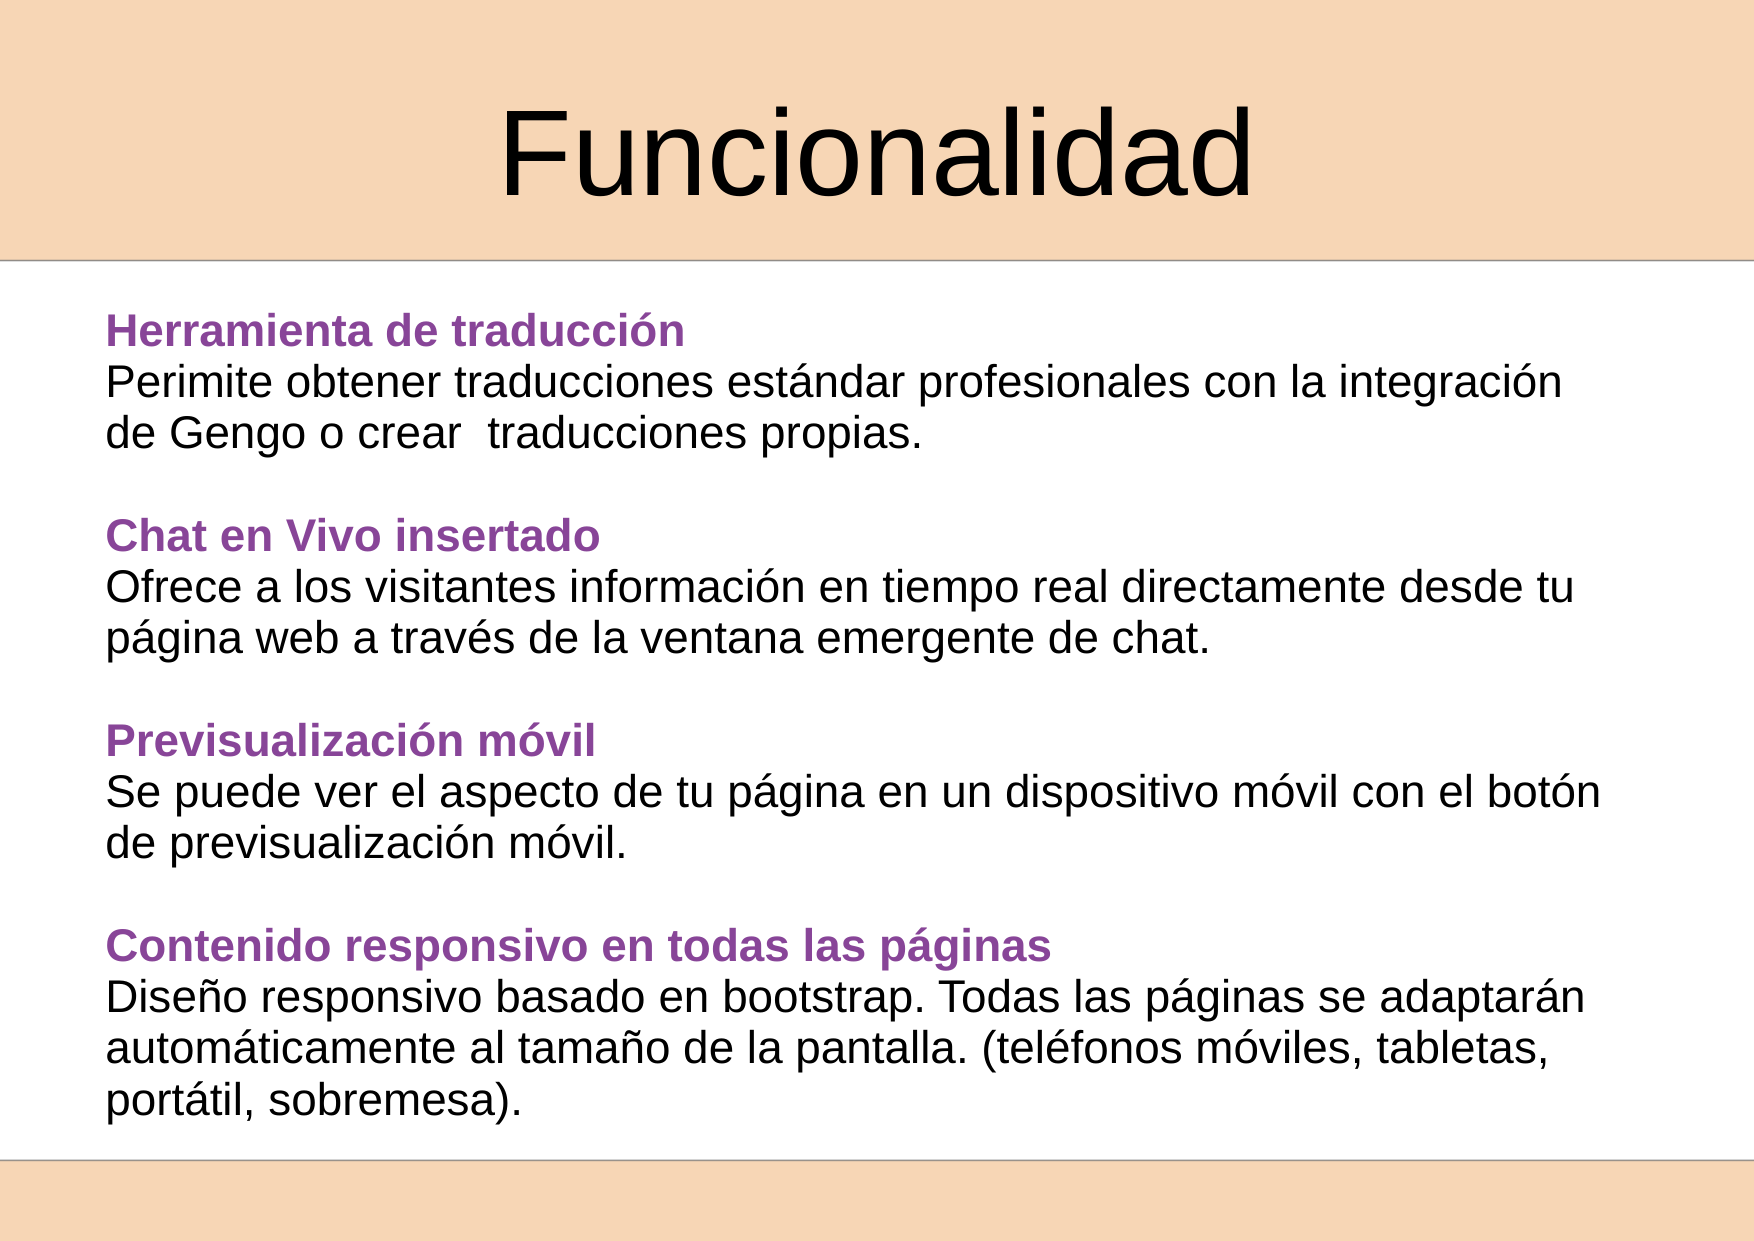

# Funcionalidad
Herramienta de traducción
Perimite obtener traducciones estándar profesionales con la integración de Gengo o crear traducciones propias.
Chat en Vivo insertado
Ofrece a los visitantes información en tiempo real directamente desde tu página web a través de la ventana emergente de chat.
Previsualización móvil
Se puede ver el aspecto de tu página en un dispositivo móvil con el botón de previsualización móvil.
Contenido responsivo en todas las páginas
Diseño responsivo basado en bootstrap. Todas las páginas se adaptarán automáticamente al tamaño de la pantalla. (teléfonos móviles, tabletas, portátil, sobremesa).